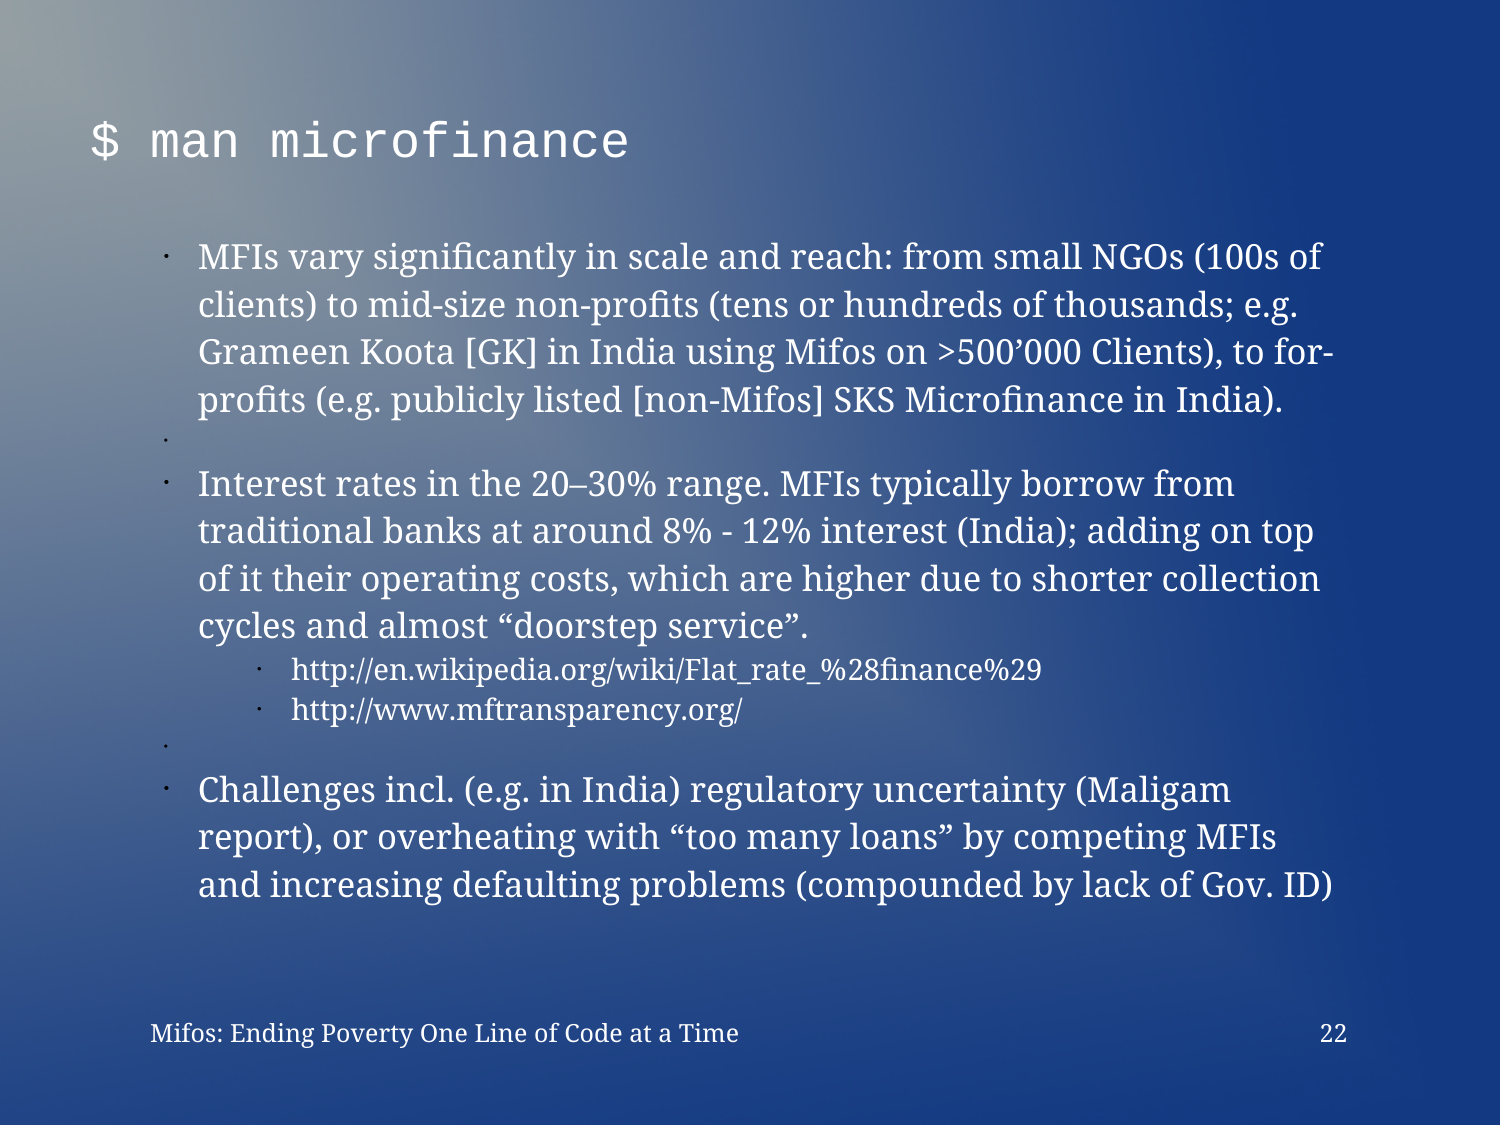

$ man microfinance
# MFIs vary significantly in scale and reach: from small NGOs (100s of clients) to mid-size non-profits (tens or hundreds of thousands; e.g. Grameen Koota [GK] in India using Mifos on >500’000 Clients), to for-profits (e.g. publicly listed [non-Mifos] SKS Microfinance in India).
Interest rates in the 20–30% range. MFIs typically borrow from traditional banks at around 8% - 12% interest (India); adding on top of it their operating costs, which are higher due to shorter collection cycles and almost “doorstep service”.
http://en.wikipedia.org/wiki/Flat_rate_%28finance%29
http://www.mftransparency.org/
Challenges incl. (e.g. in India) regulatory uncertainty (Maligam report), or overheating with “too many loans” by competing MFIs and increasing defaulting problems (compounded by lack of Gov. ID)
Mifos: Ending Poverty One Line of Code at a Time